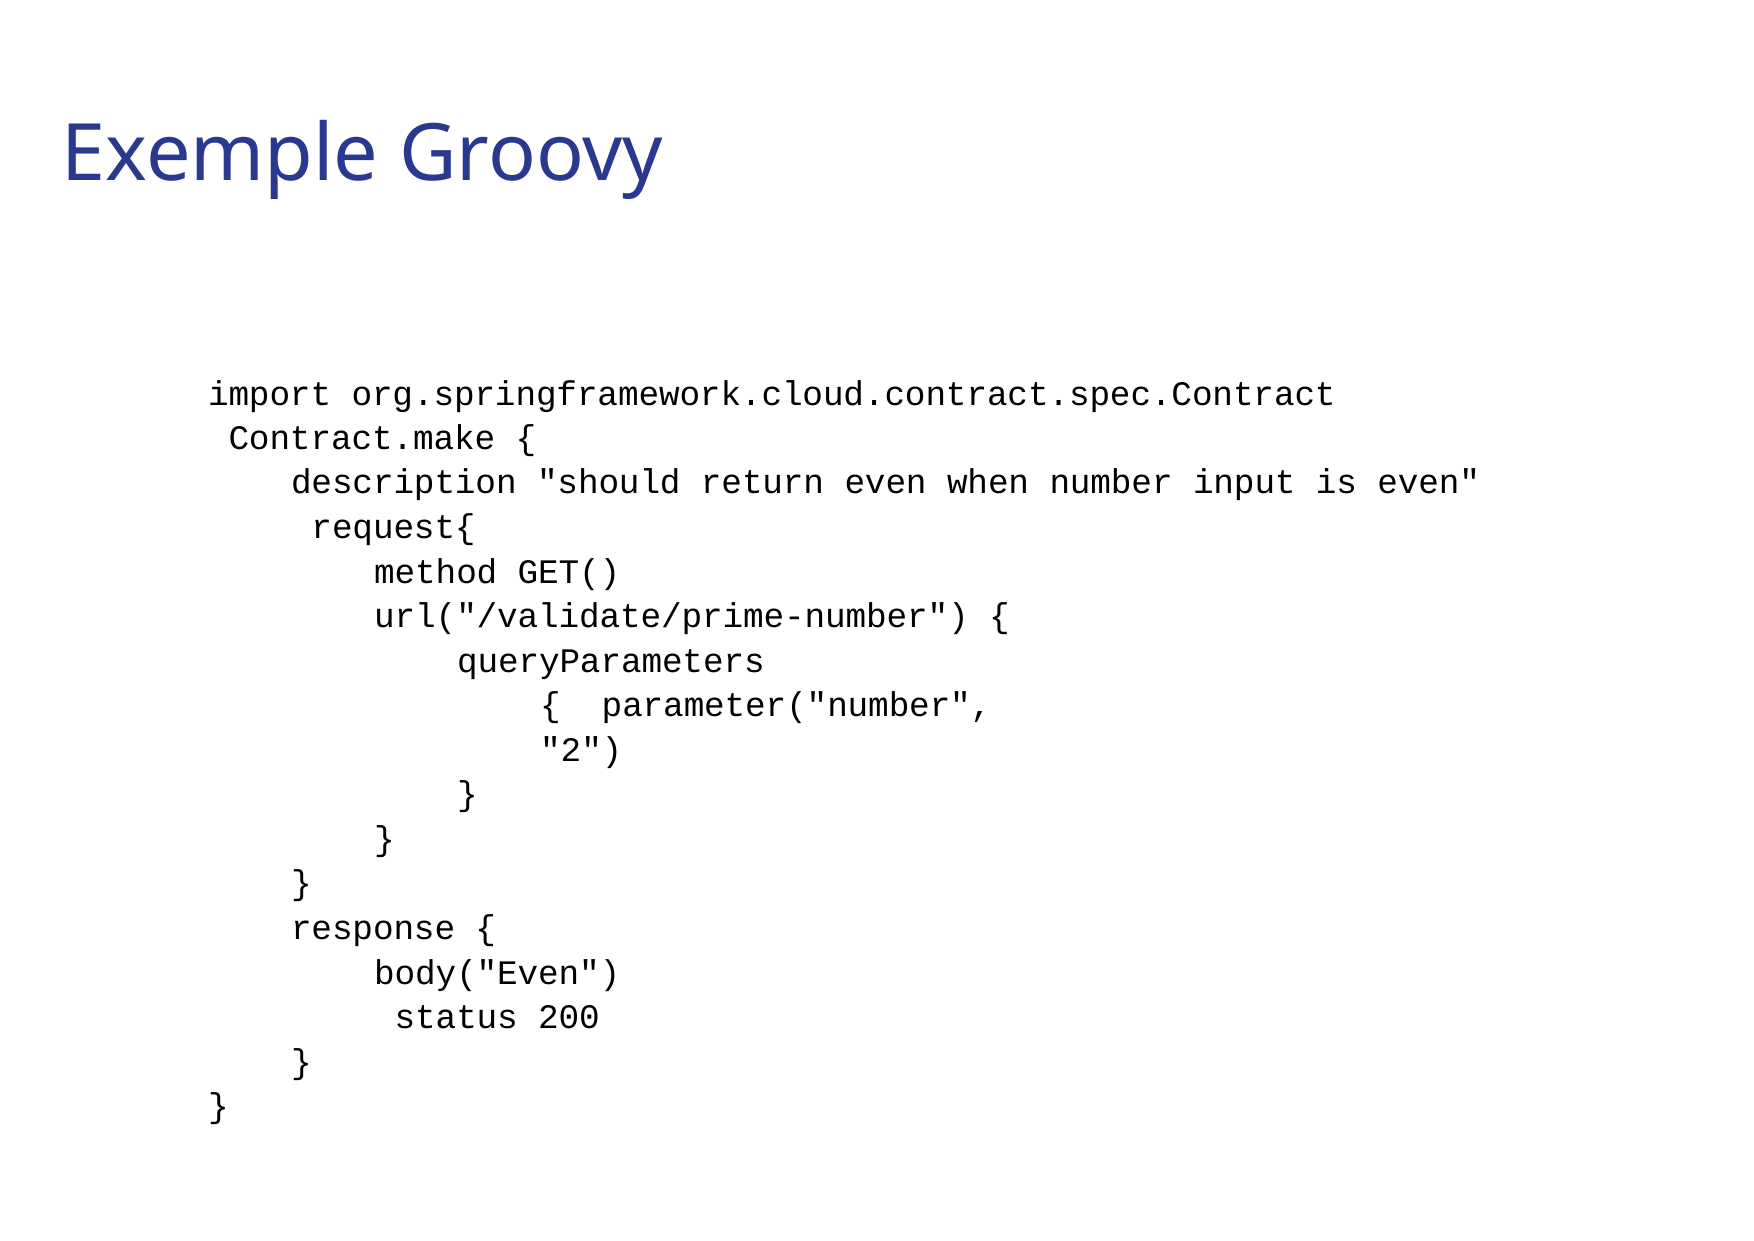

# Exemple Groovy
import org.springframework.cloud.contract.spec.Contract Contract.make {
description "should return even when number input is even" request{
method GET() url("/validate/prime-number") {
queryParameters { parameter("number", "2")
}
}
}
response {
body("Even") status 200
}
}